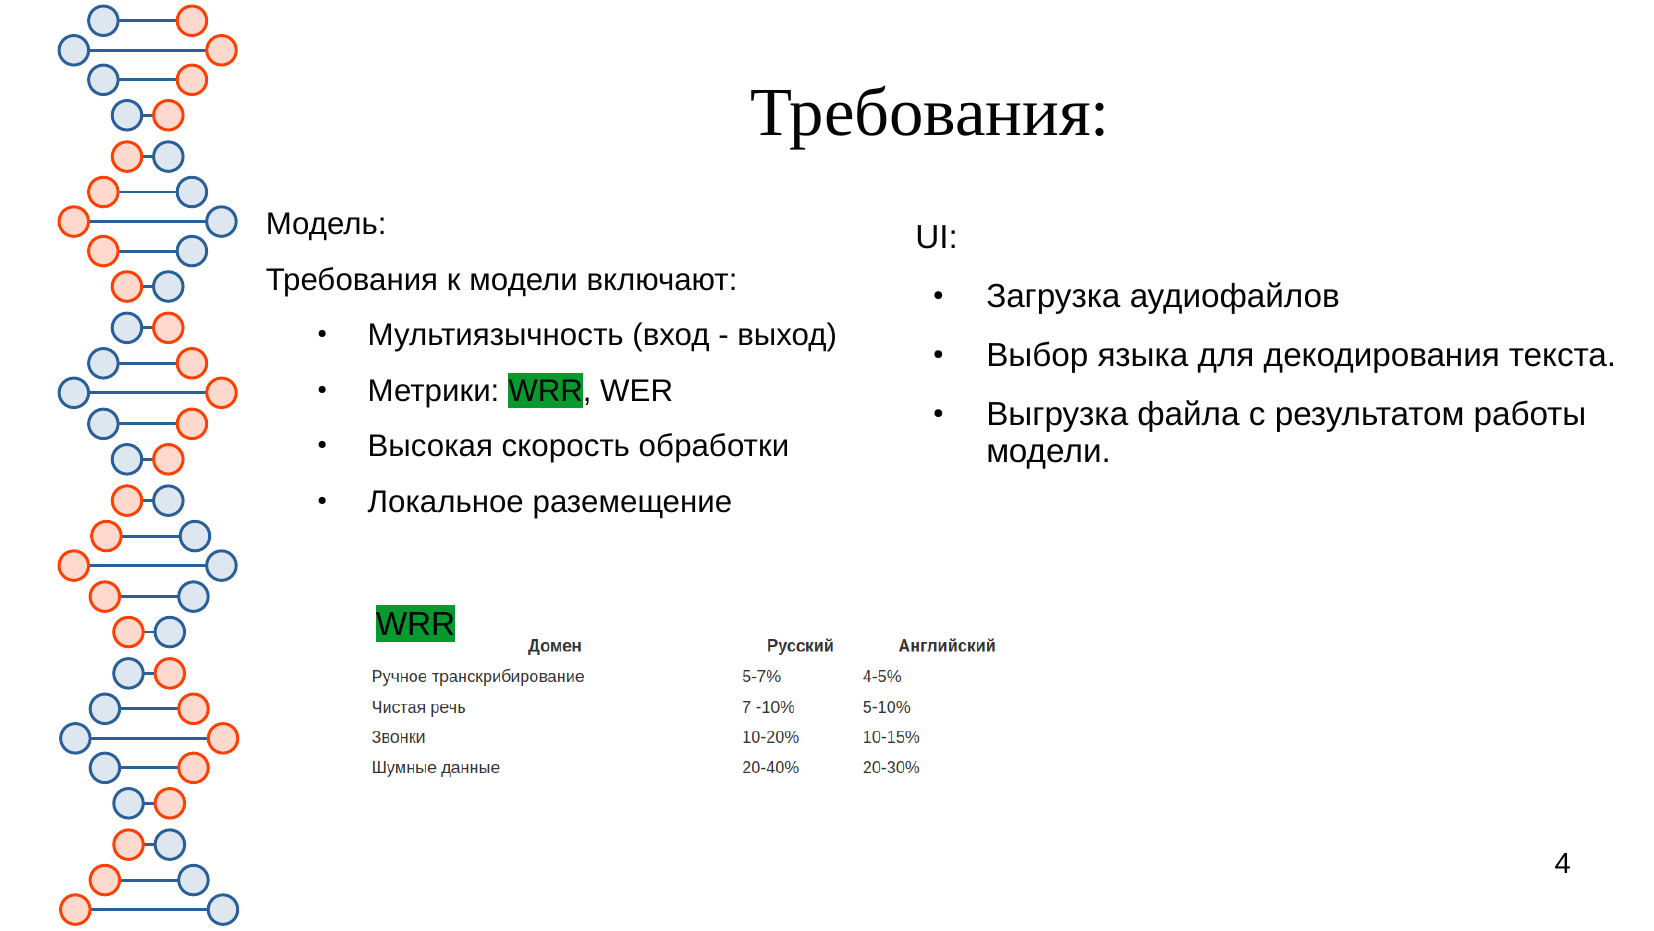

# Требования:
Модель:
Требования к модели включают:
Мультиязычность (вход - выход)
Метрики: WRR, WER
Высокая скорость обработки
Локальное раземещение
UI:
Загрузка аудиофайлов
Выбор языка для декодирования текста.
Выгрузка файла с результатом работы модели.
WRR
4